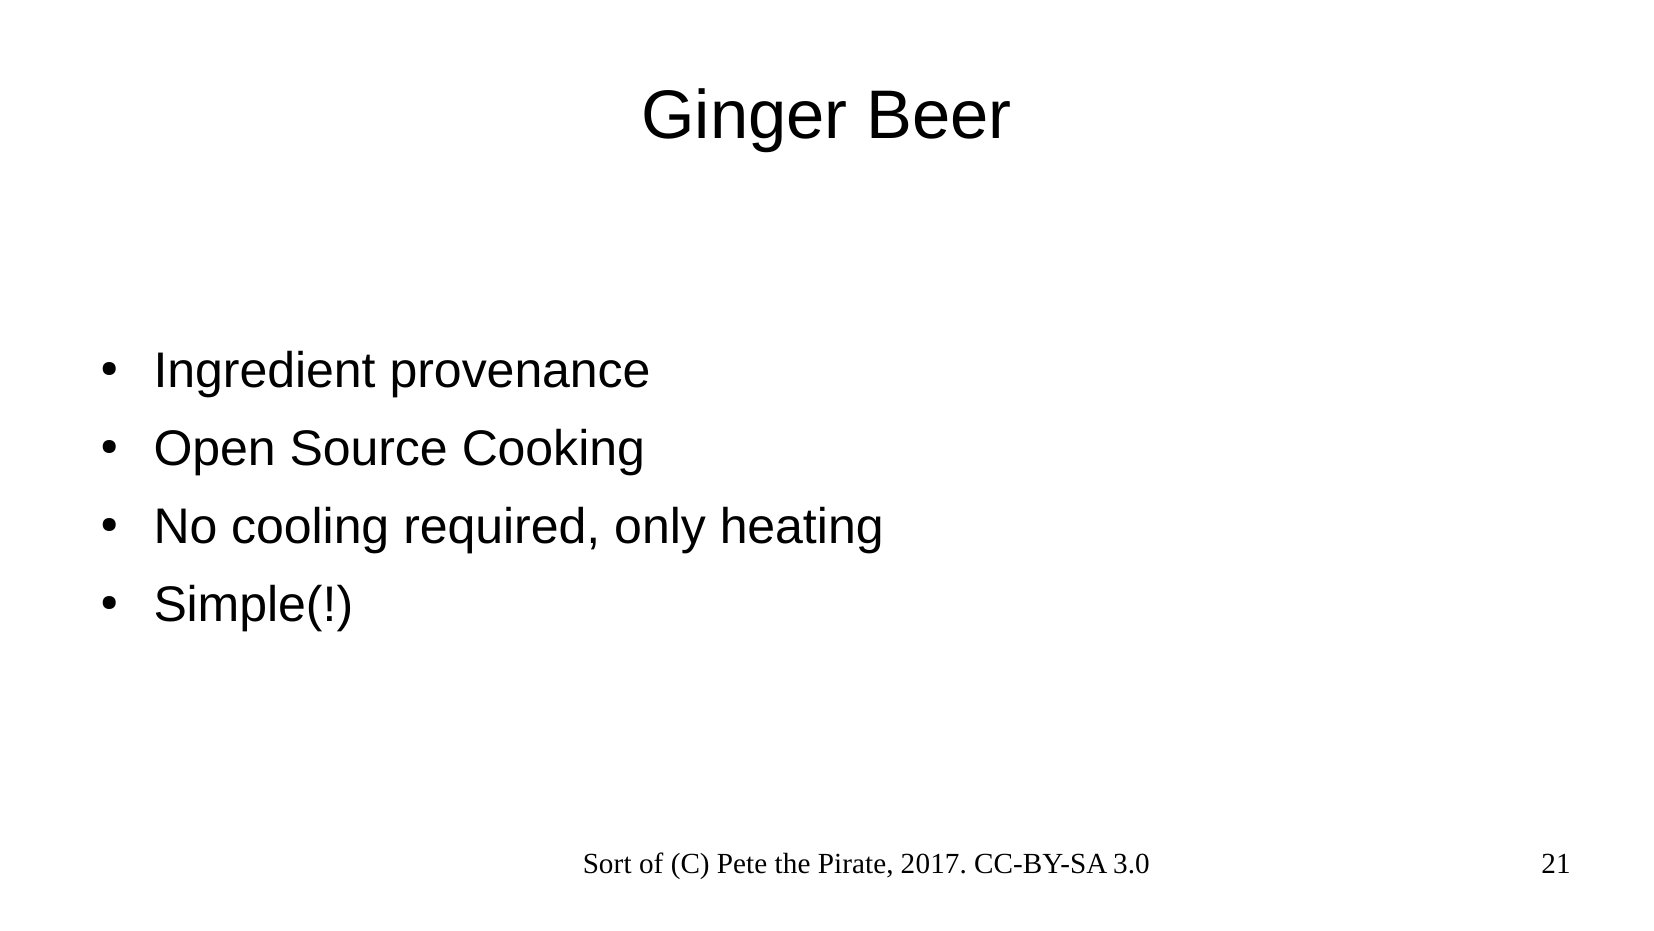

# Ginger Beer
Ingredient provenance
Open Source Cooking
No cooling required, only heating
Simple(!)
Sort of (C) Pete the Pirate, 2017. CC-BY-SA 3.0
21